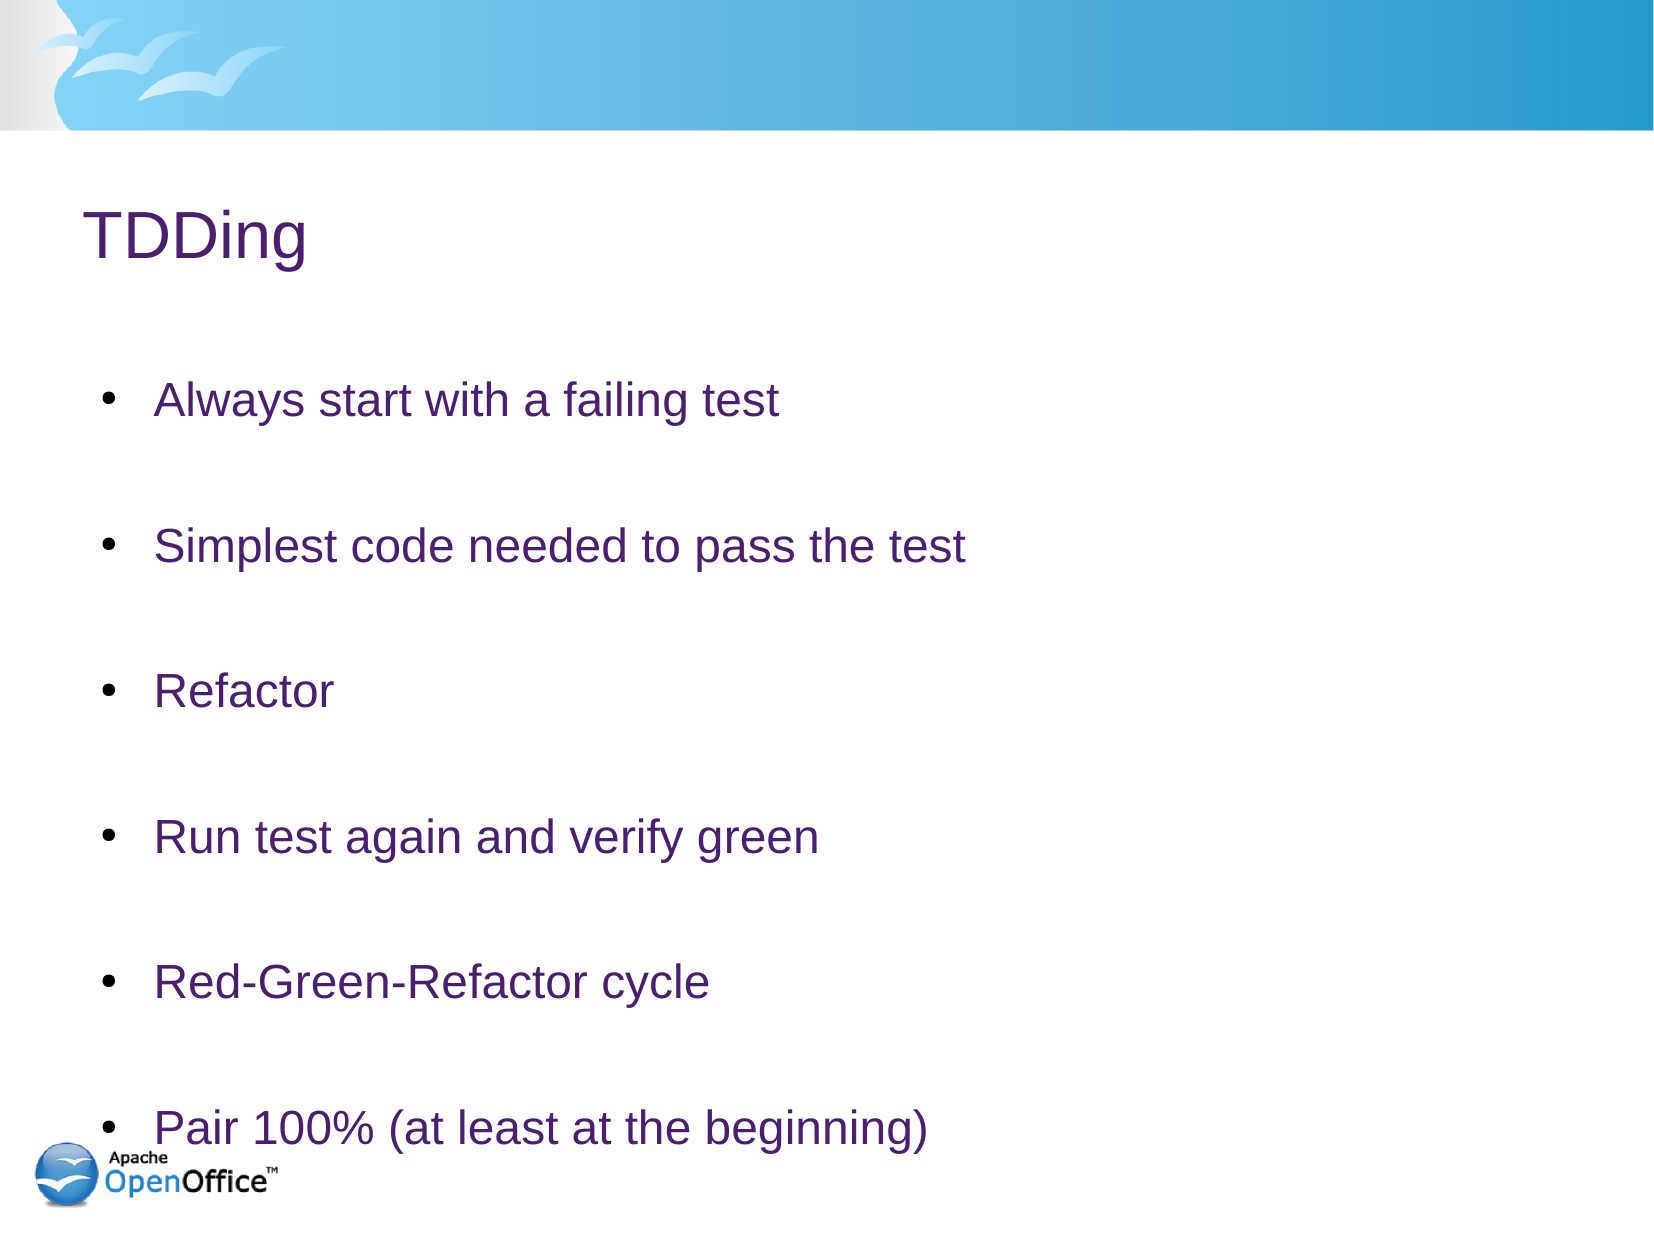

# TDDing
Always start with a failing test
Simplest code needed to pass the test
Refactor
Run test again and verify green
Red-Green-Refactor cycle
Pair 100% (at least at the beginning)